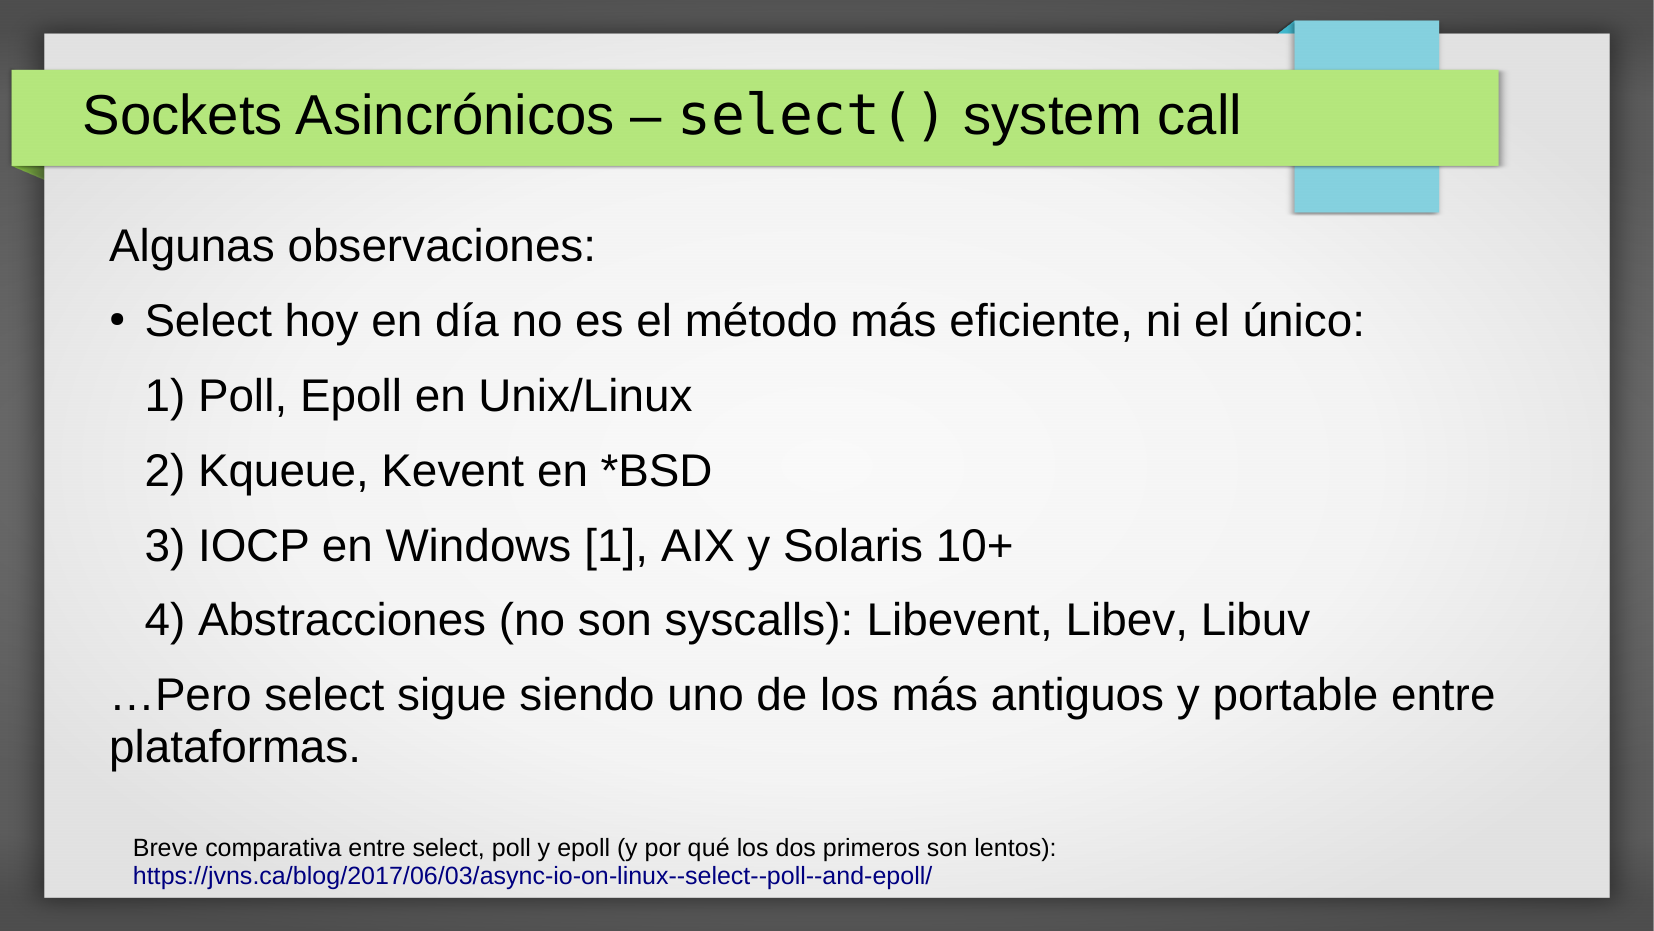

# Sockets Asincrónicos – select() system call
Algunas observaciones:
Select hoy en día no es el método más eficiente, ni el único:
 Poll, Epoll en Unix/Linux
 Kqueue, Kevent en *BSD
 IOCP en Windows [1], AIX y Solaris 10+
 Abstracciones (no son syscalls): Libevent, Libev, Libuv
…Pero select sigue siendo uno de los más antiguos y portable entre plataformas.
Breve comparativa entre select, poll y epoll (y por qué los dos primeros son lentos):
https://jvns.ca/blog/2017/06/03/async-io-on-linux--select--poll--and-epoll/